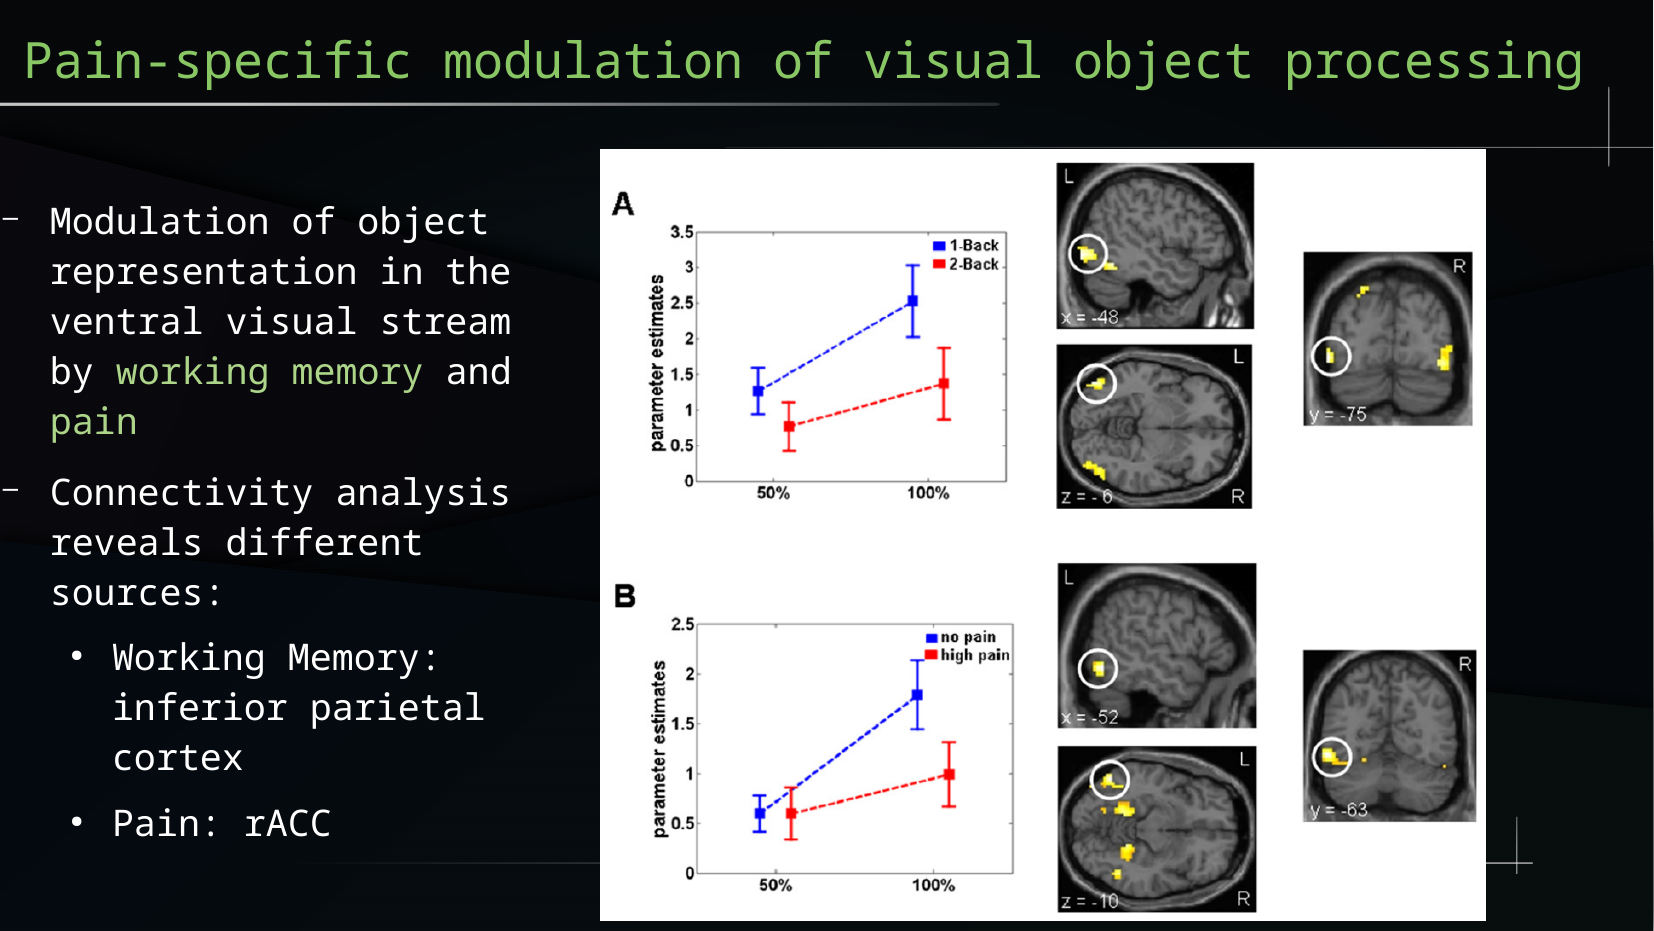

# Pain-specific modulation of visual object processing
Modulation of object representation in the ventral visual stream by working memory and pain
Connectivity analysis reveals different sources:
Working Memory: inferior parietal cortex
Pain: rACC